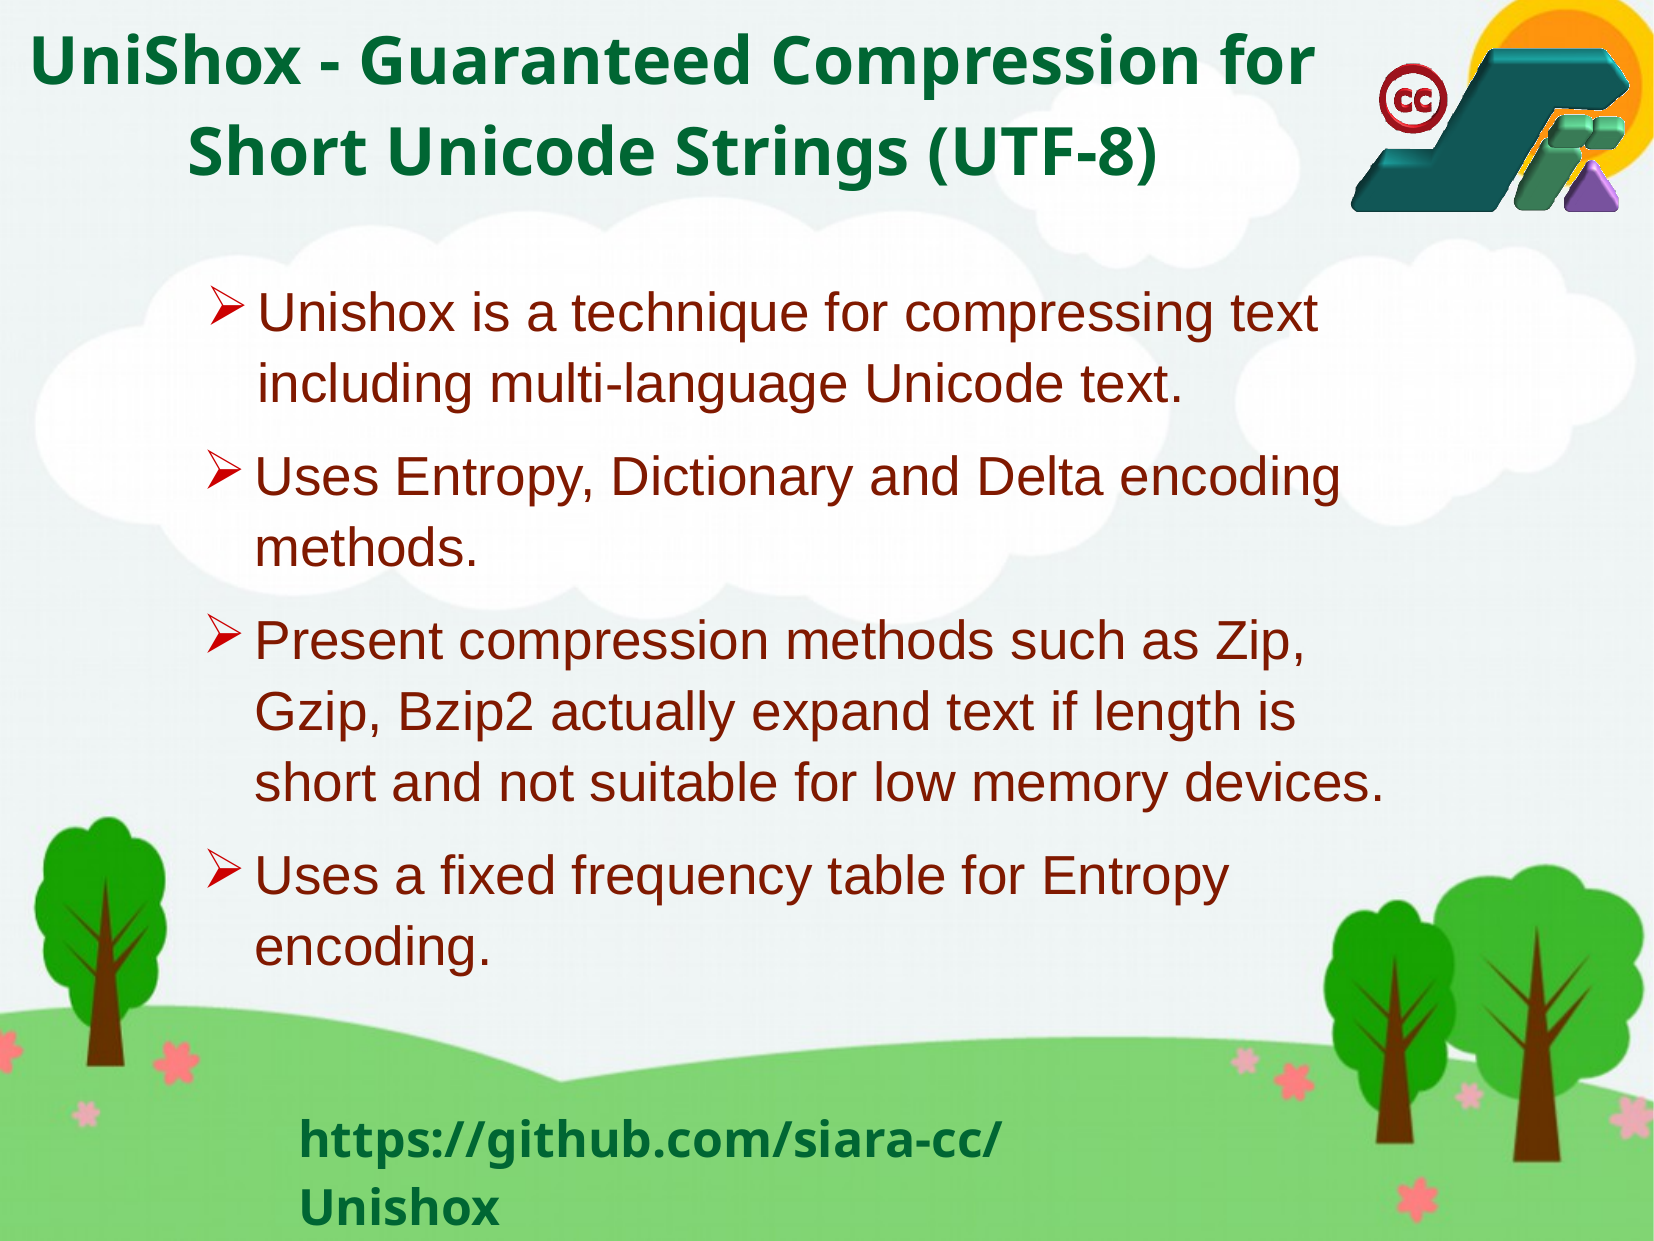

UniShox - Guaranteed Compression for Short Unicode Strings (UTF-8)
# Unishox is a technique for compressing text including multi-language Unicode text.
Uses Entropy, Dictionary and Delta encoding methods.
Present compression methods such as Zip, Gzip, Bzip2 actually expand text if length is short and not suitable for low memory devices.
Uses a fixed frequency table for Entropy encoding.
https://github.com/siara-cc/Unishox